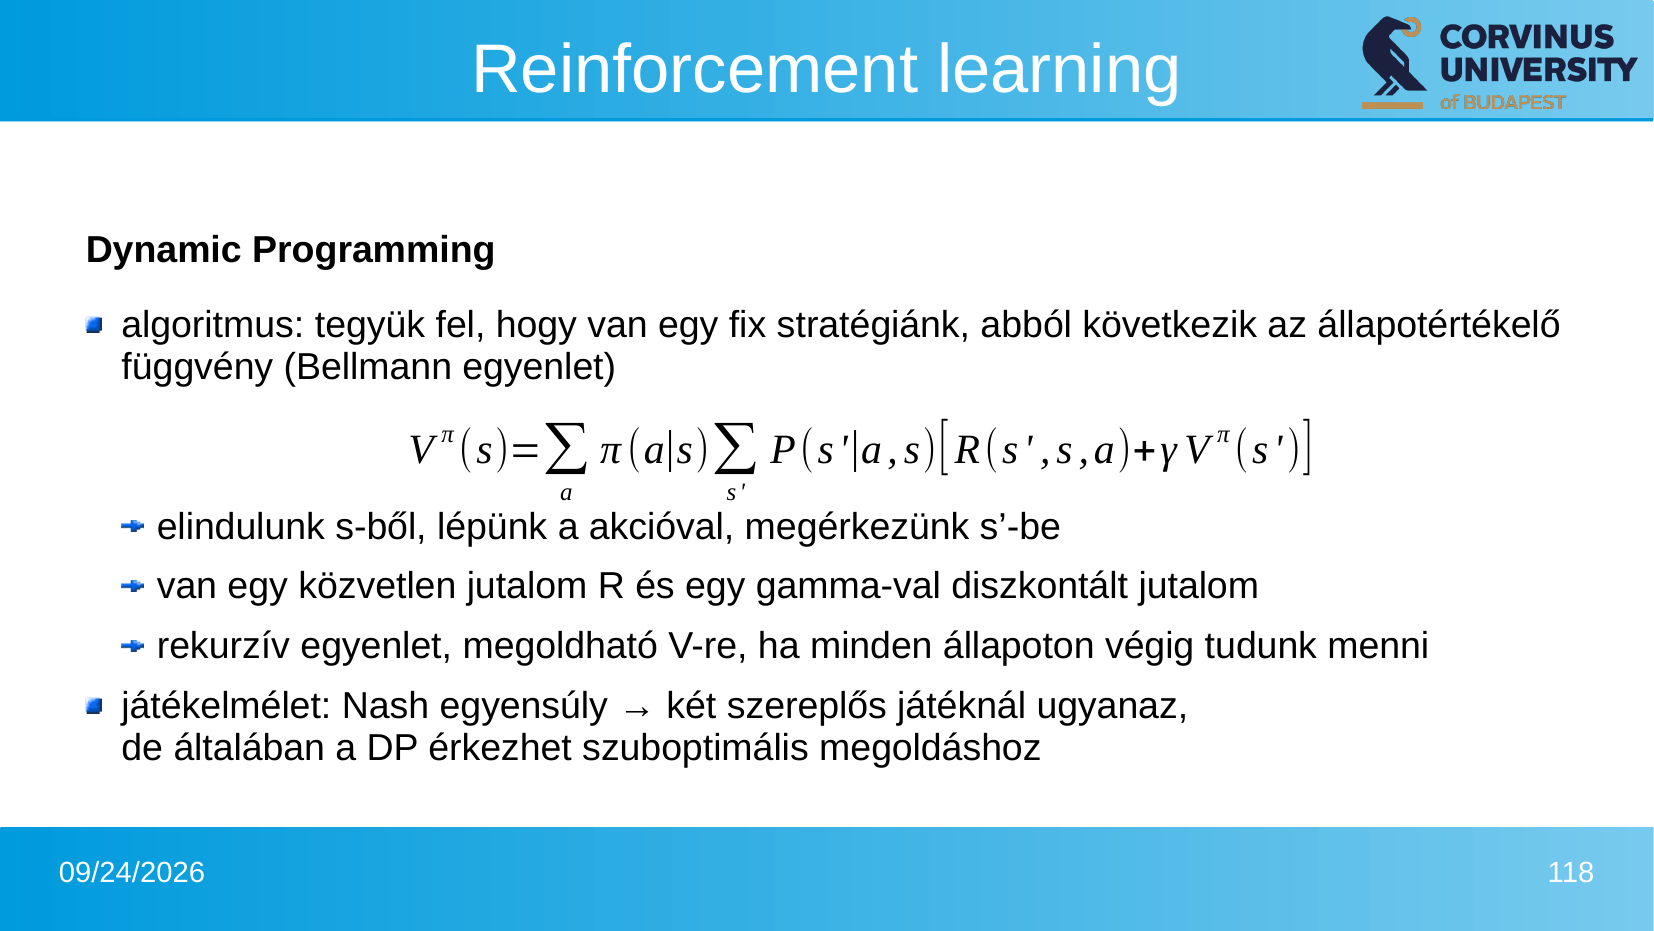

# Reinforcement learning
Dynamic Programming
algoritmus: tegyük fel, hogy van egy fix stratégiánk, abból következik az állapotértékelő függvény (Bellmann egyenlet)
elindulunk s-ből, lépünk a akcióval, megérkezünk s’-be
van egy közvetlen jutalom R és egy gamma-val diszkontált jutalom
rekurzív egyenlet, megoldható V-re, ha minden állapoton végig tudunk menni
játékelmélet: Nash egyensúly → két szereplős játéknál ugyanaz,
de általában a DP érkezhet szuboptimális megoldáshoz
118